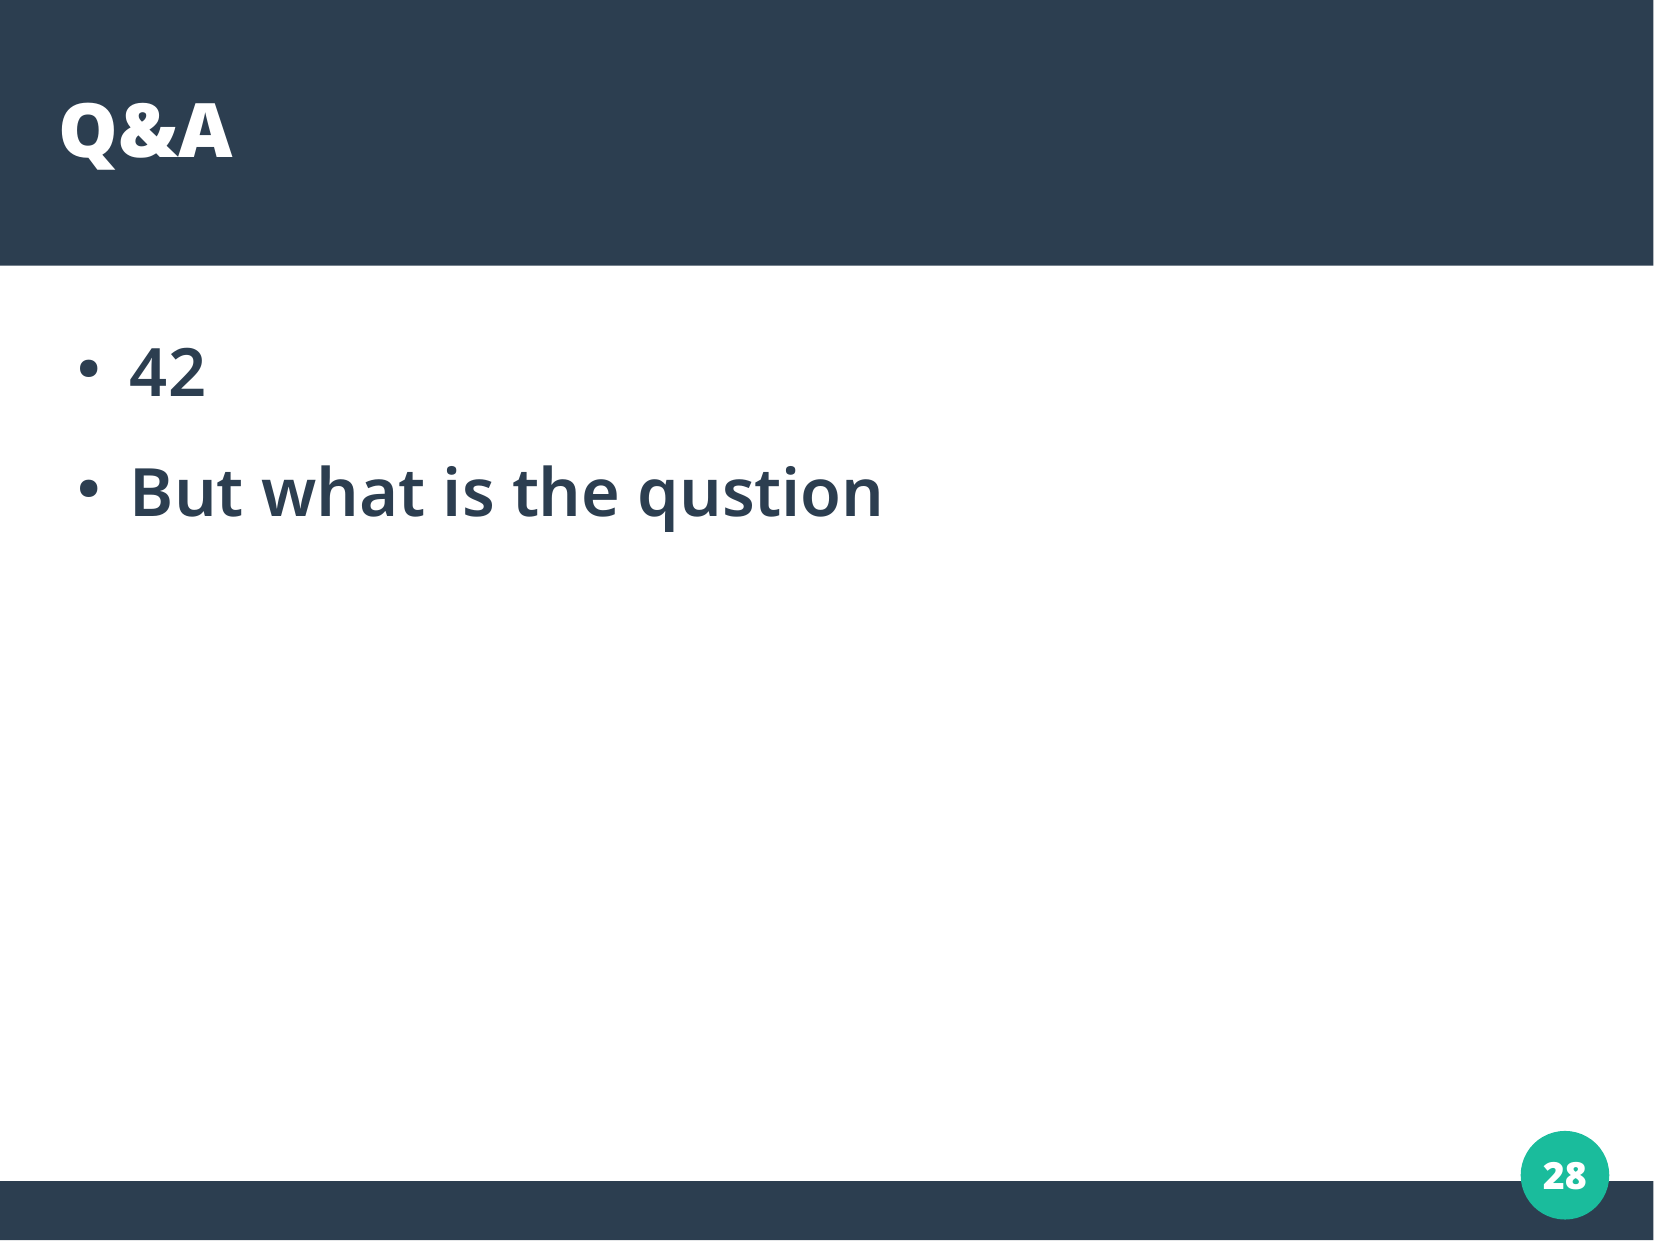

# Q&A
42
But what is the qustion
28